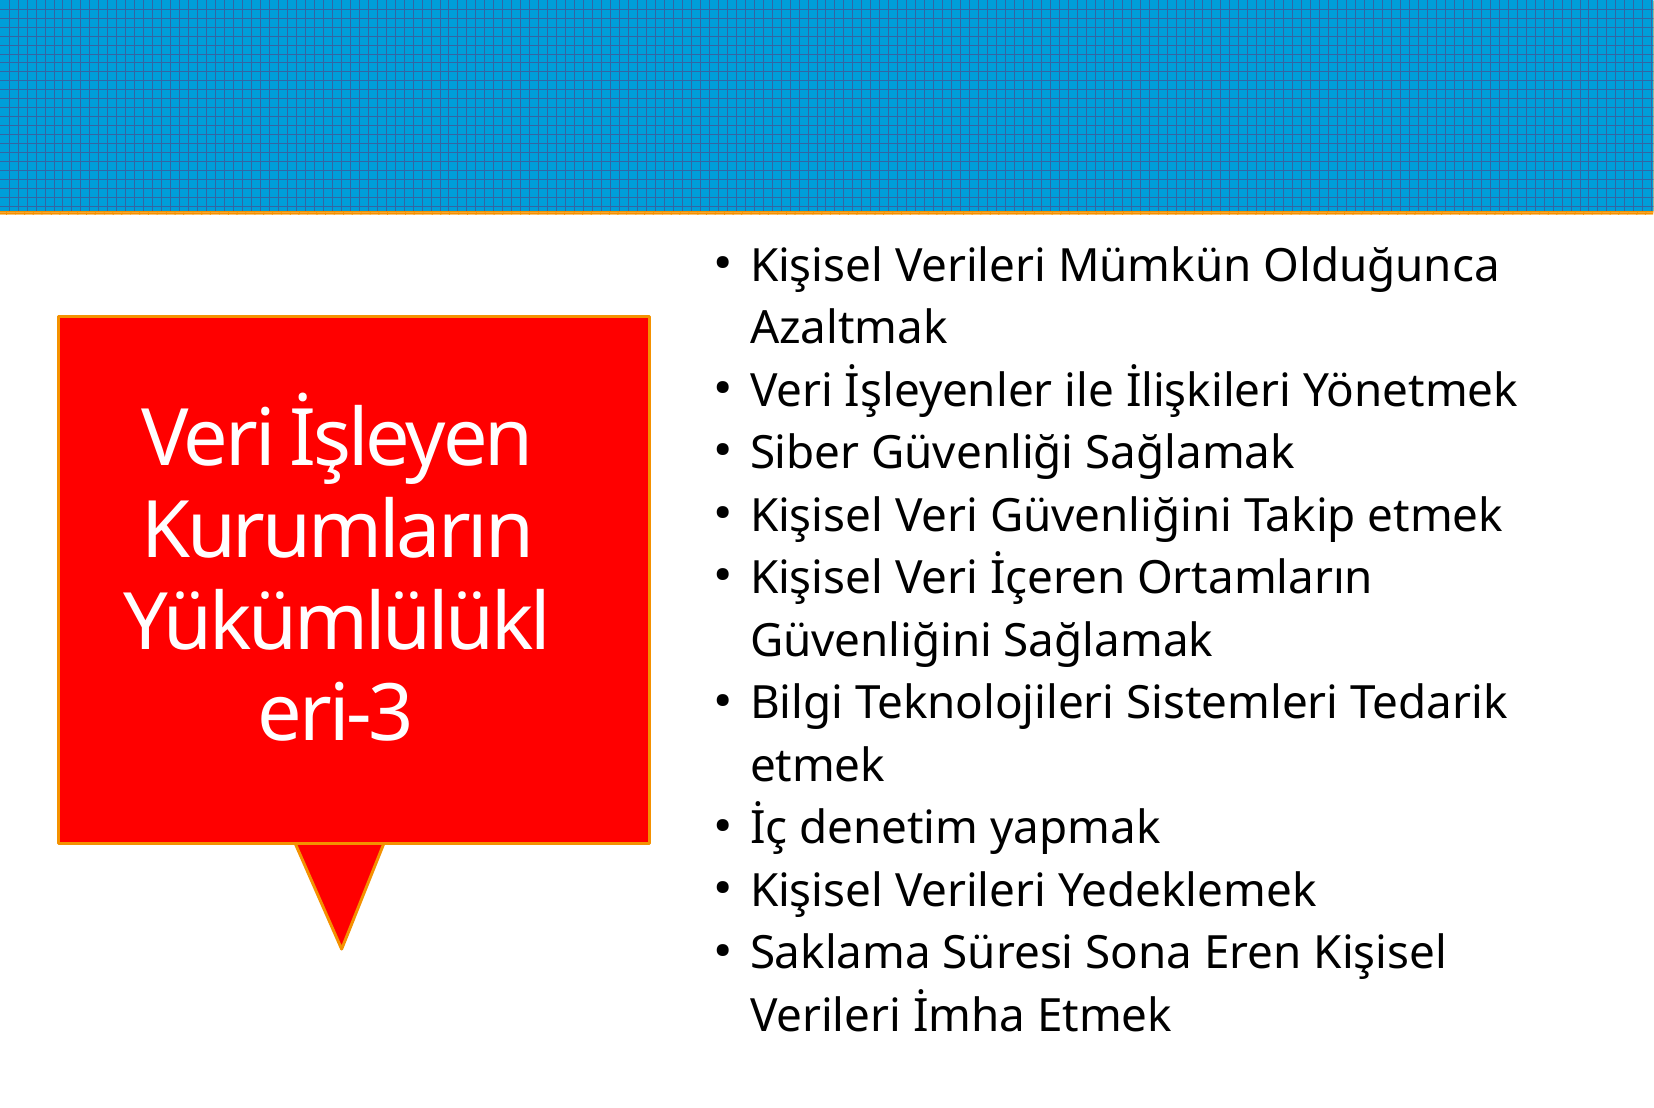

Kişisel Verileri Mümkün Olduğunca Azaltmak
Veri İşleyenler ile İlişkileri Yönetmek
Siber Güvenliği Sağlamak
Kişisel Veri Güvenliğini Takip etmek
Kişisel Veri İçeren Ortamların Güvenliğini Sağlamak
Bilgi Teknolojileri Sistemleri Tedarik etmek
İç denetim yapmak
Kişisel Verileri Yedeklemek
Saklama Süresi Sona Eren Kişisel Verileri İmha Etmek
Veri İşleyen Kurumların Yükümlülükleri-3